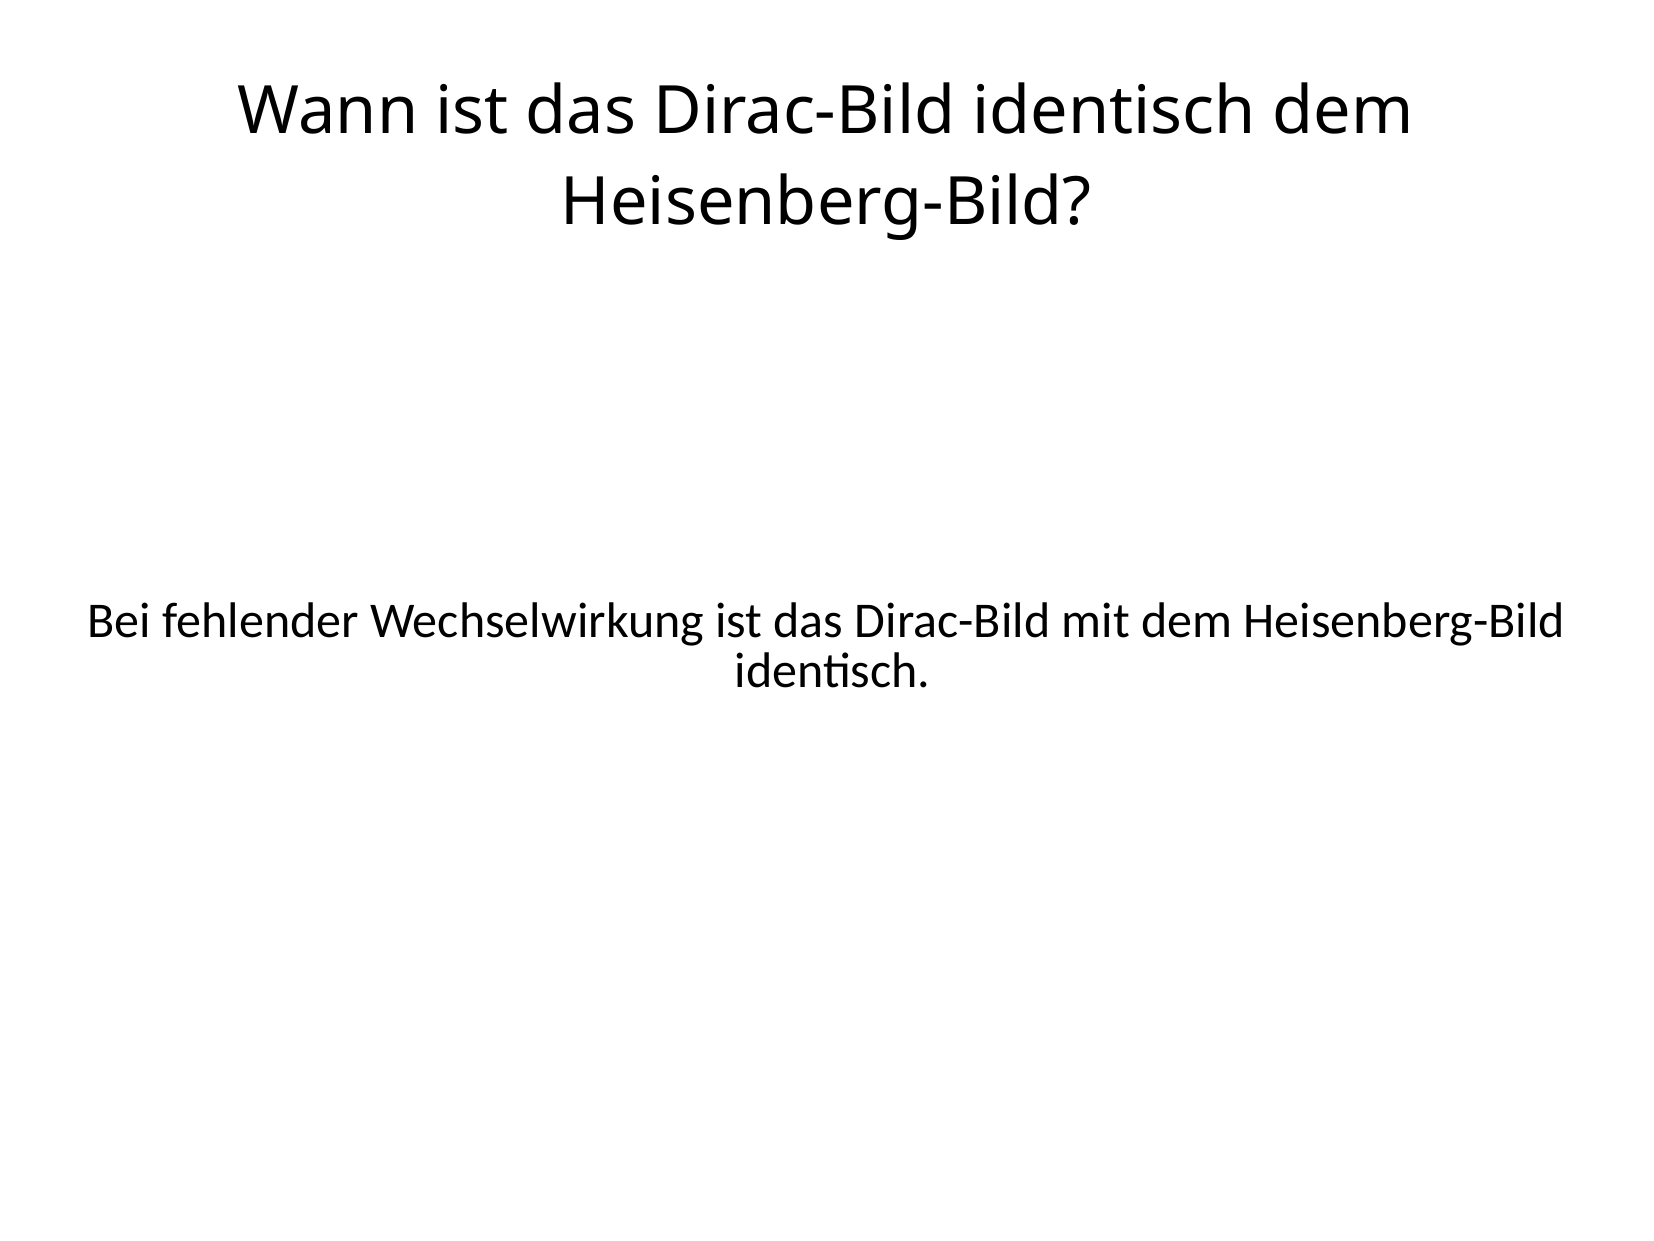

# Wann ist das Dirac-Bild identisch dem Heisenberg-Bild?
Bei fehlender Wechselwirkung ist das Dirac-Bild mit dem Heisenberg-Bild identisch.